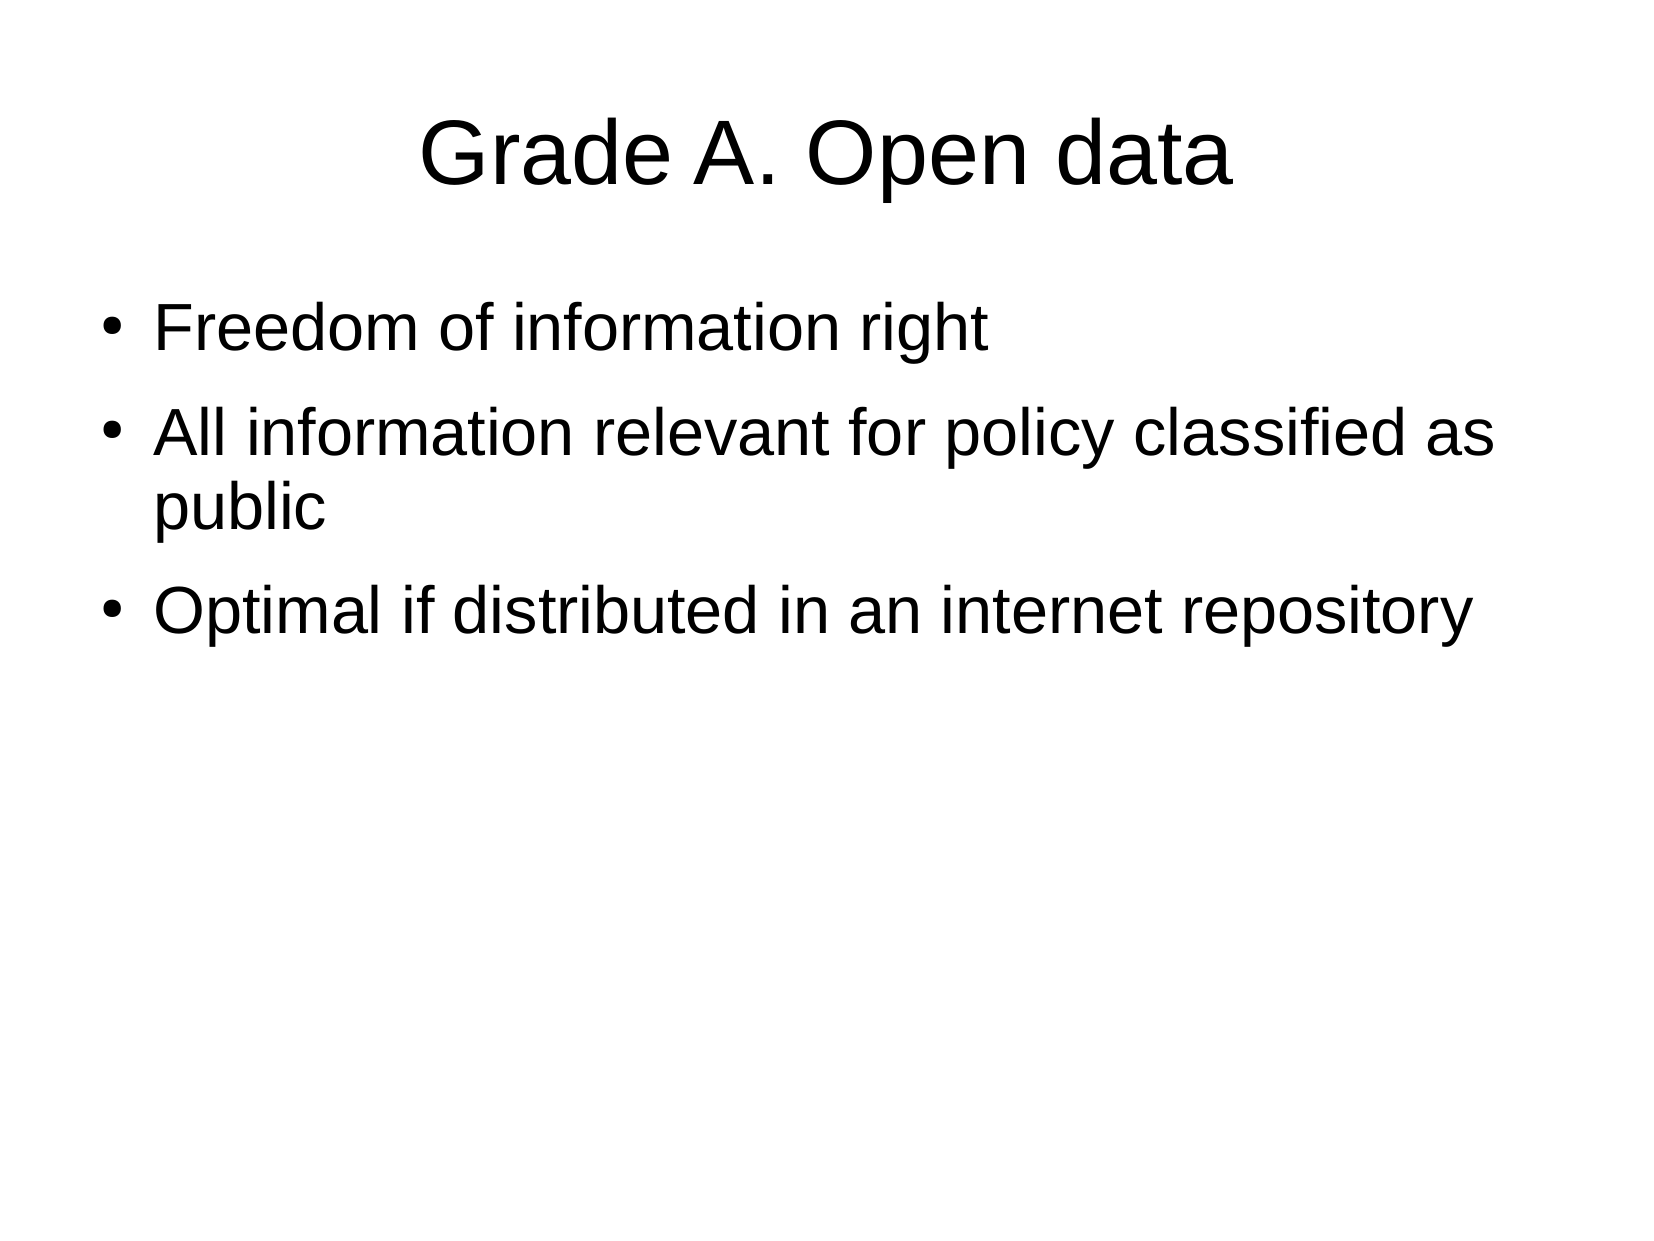

# Grade A. Open data
Freedom of information right
All information relevant for policy classified as public
Optimal if distributed in an internet repository